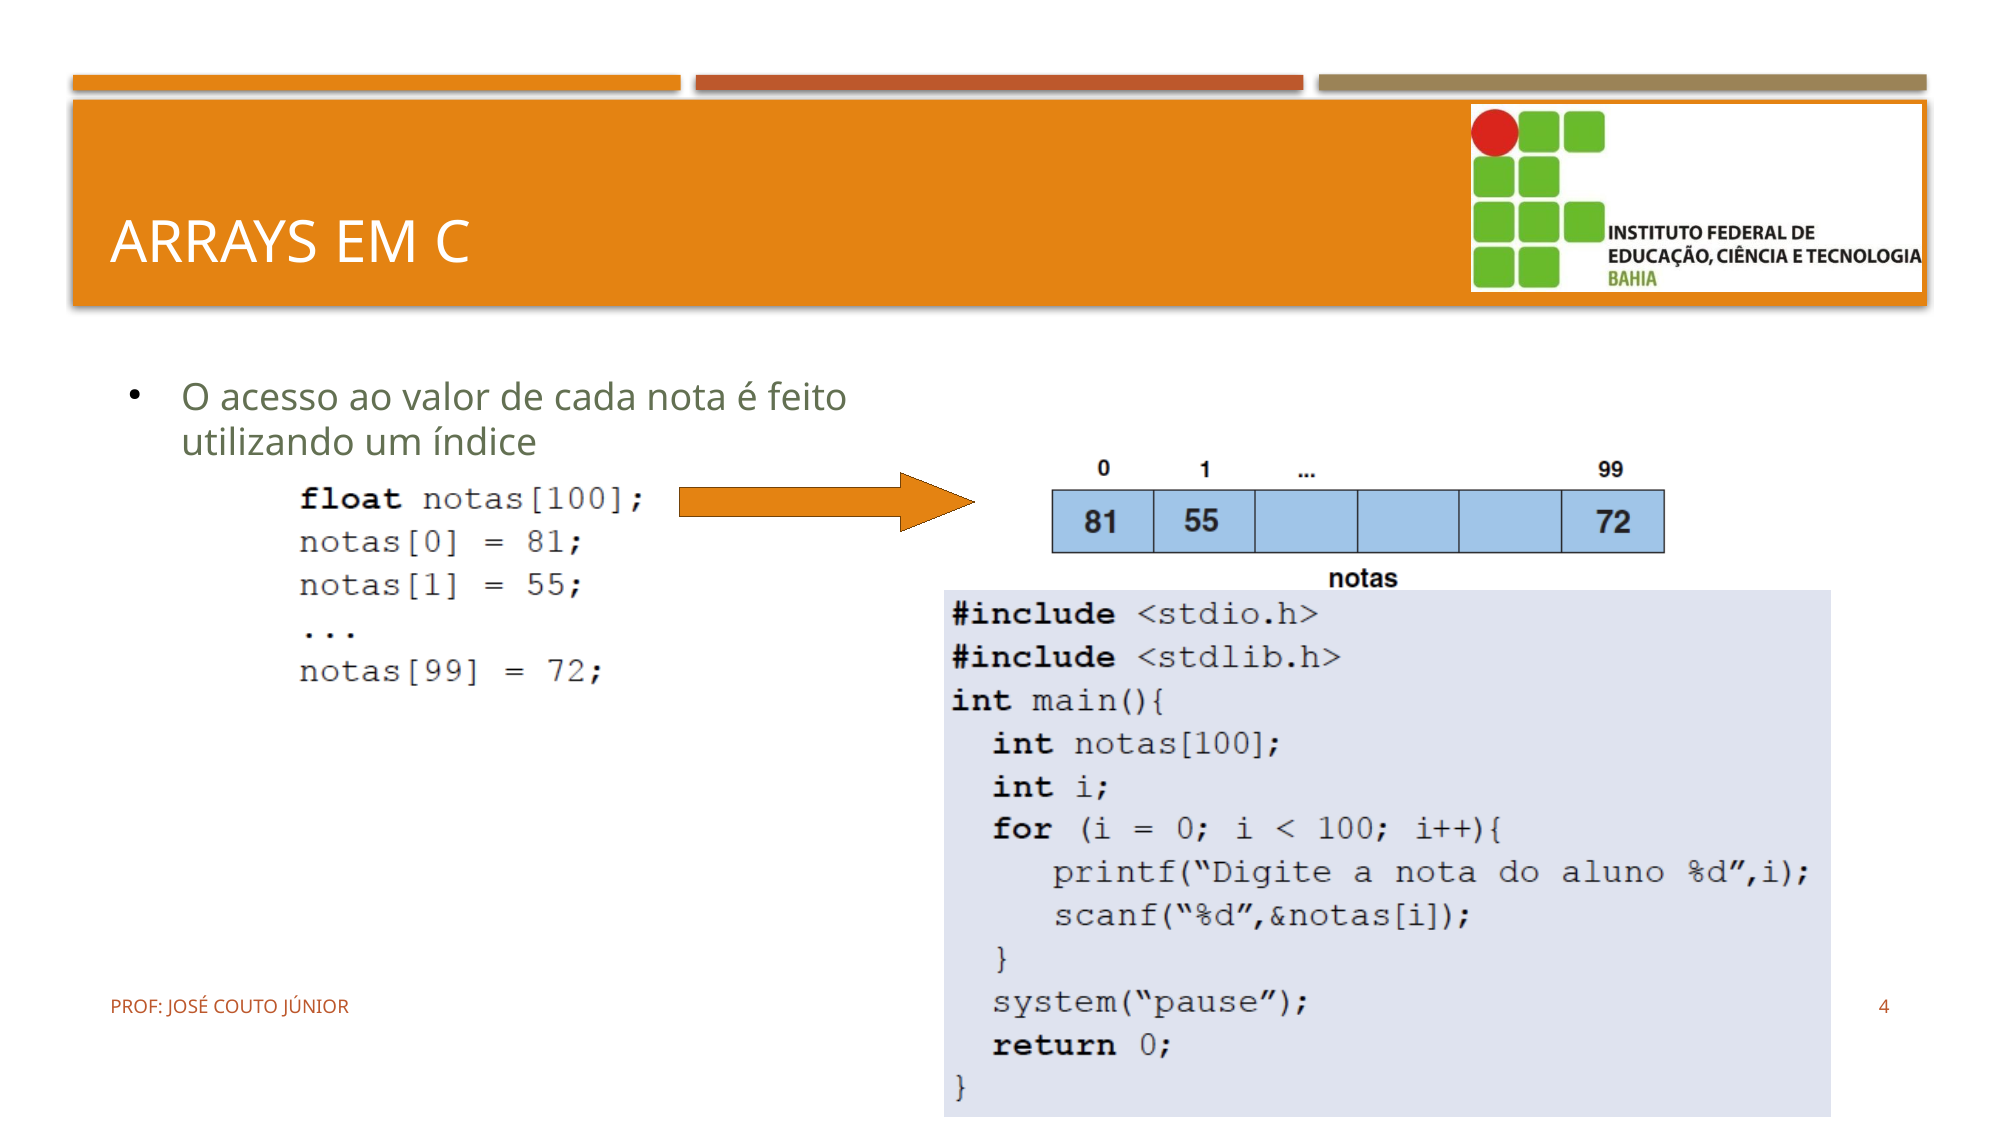

# Arrays em C
O acesso ao valor de cada nota é feito utilizando um índice
Prof: José Couto Júnior
4